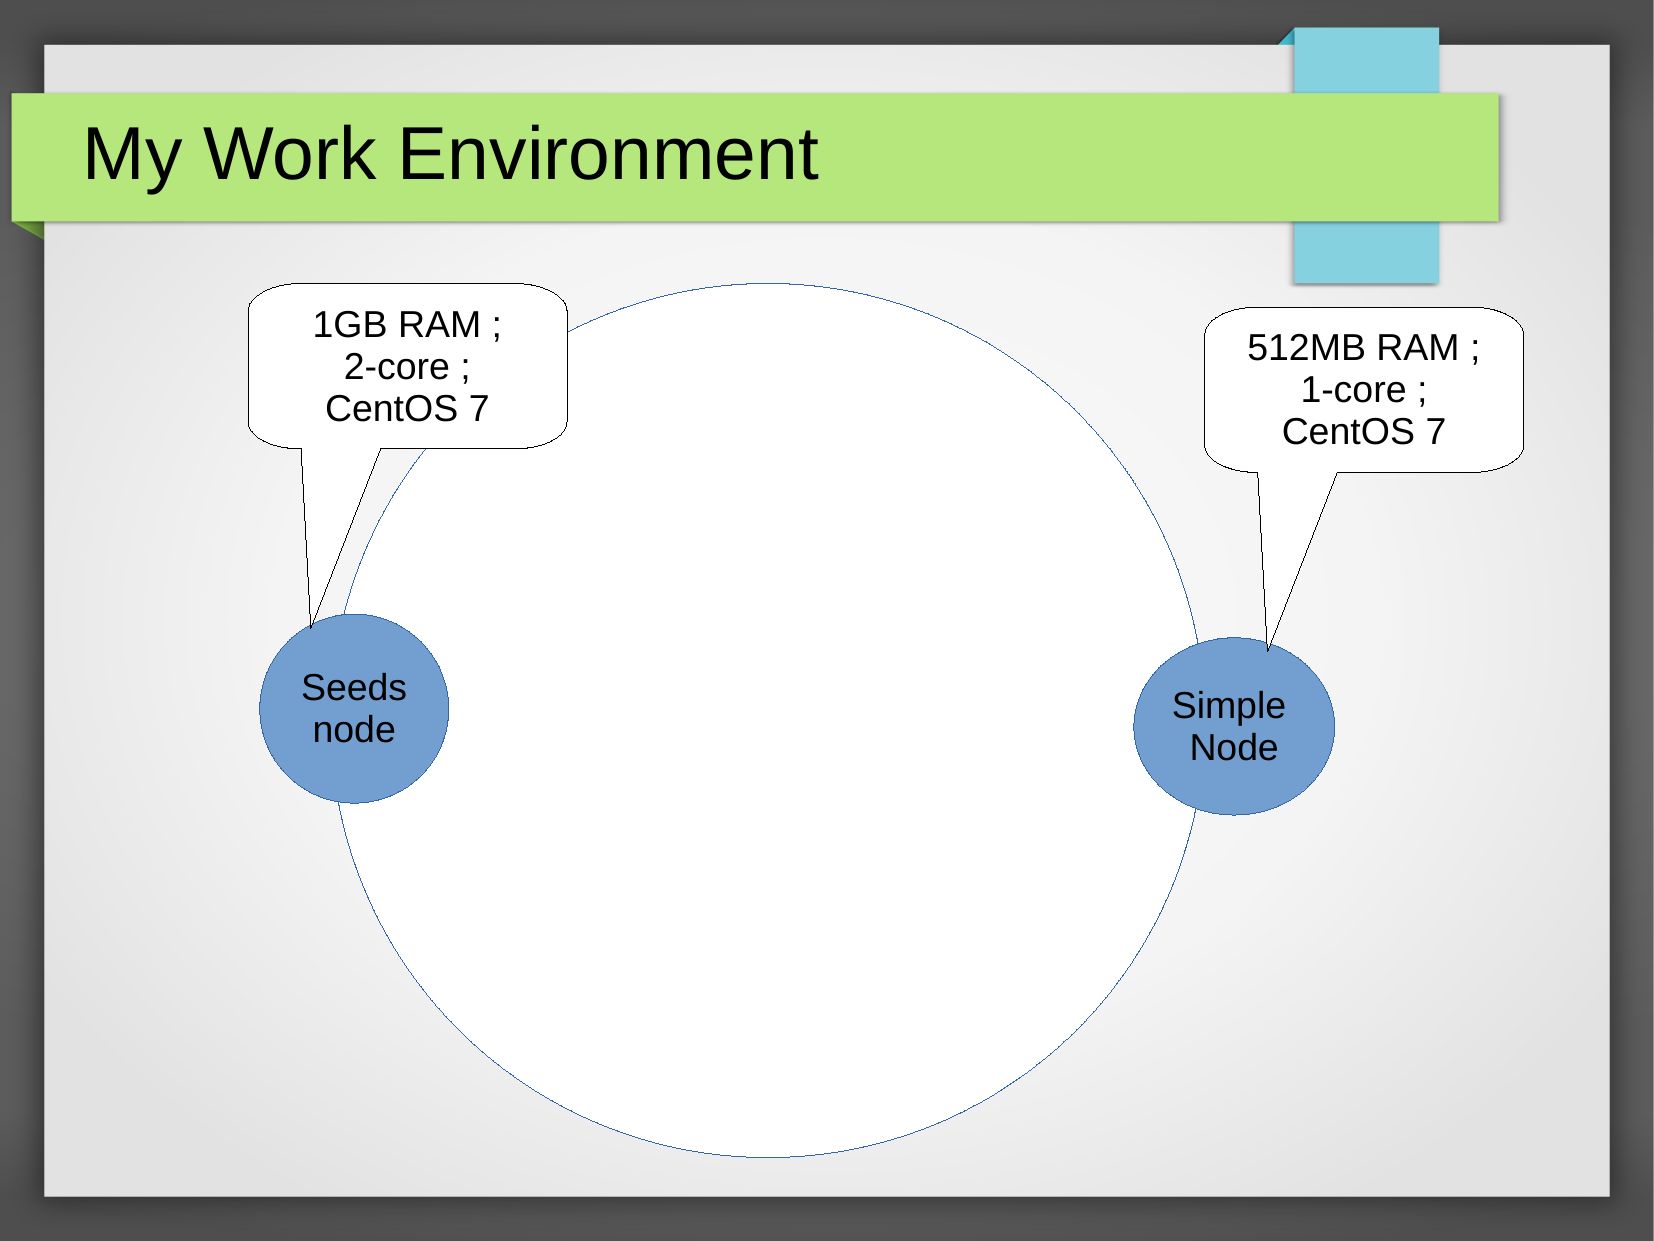

# My Work Environment
1GB RAM ;
2-core ;
CentOS 7
512MB RAM ;
1-core ;
CentOS 7
Seeds
node
Simple
Node